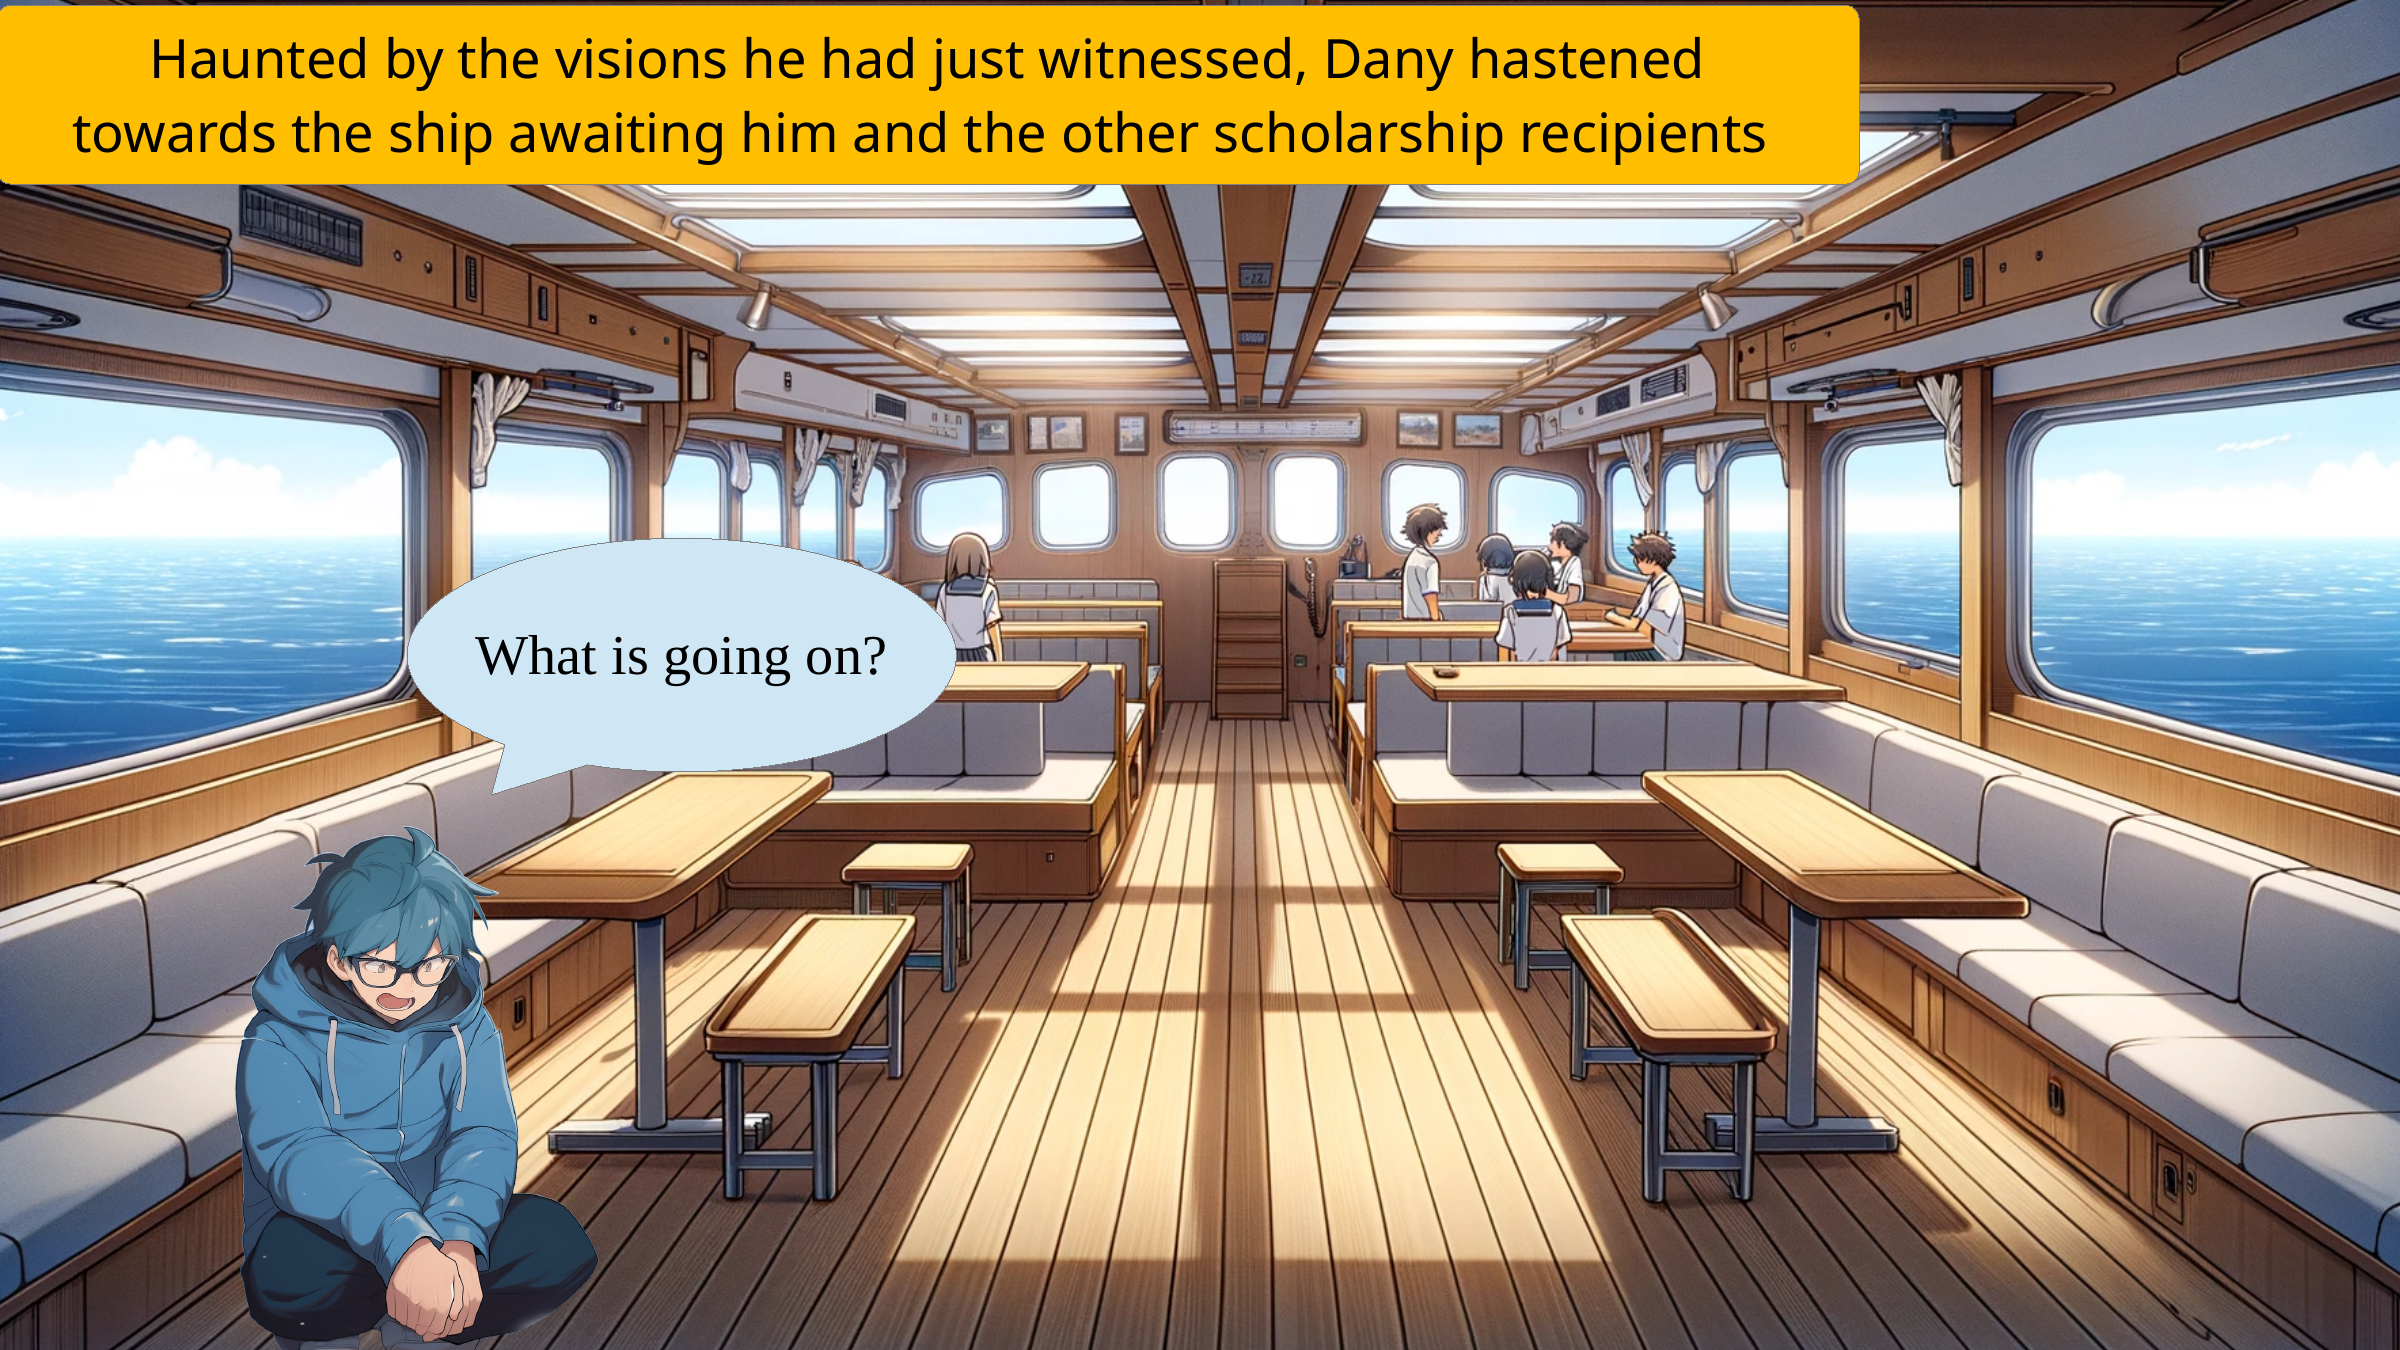

Haunted by the visions he had just witnessed, Dany hastened
towards the ship awaiting him and the other scholarship recipients
What is going on?